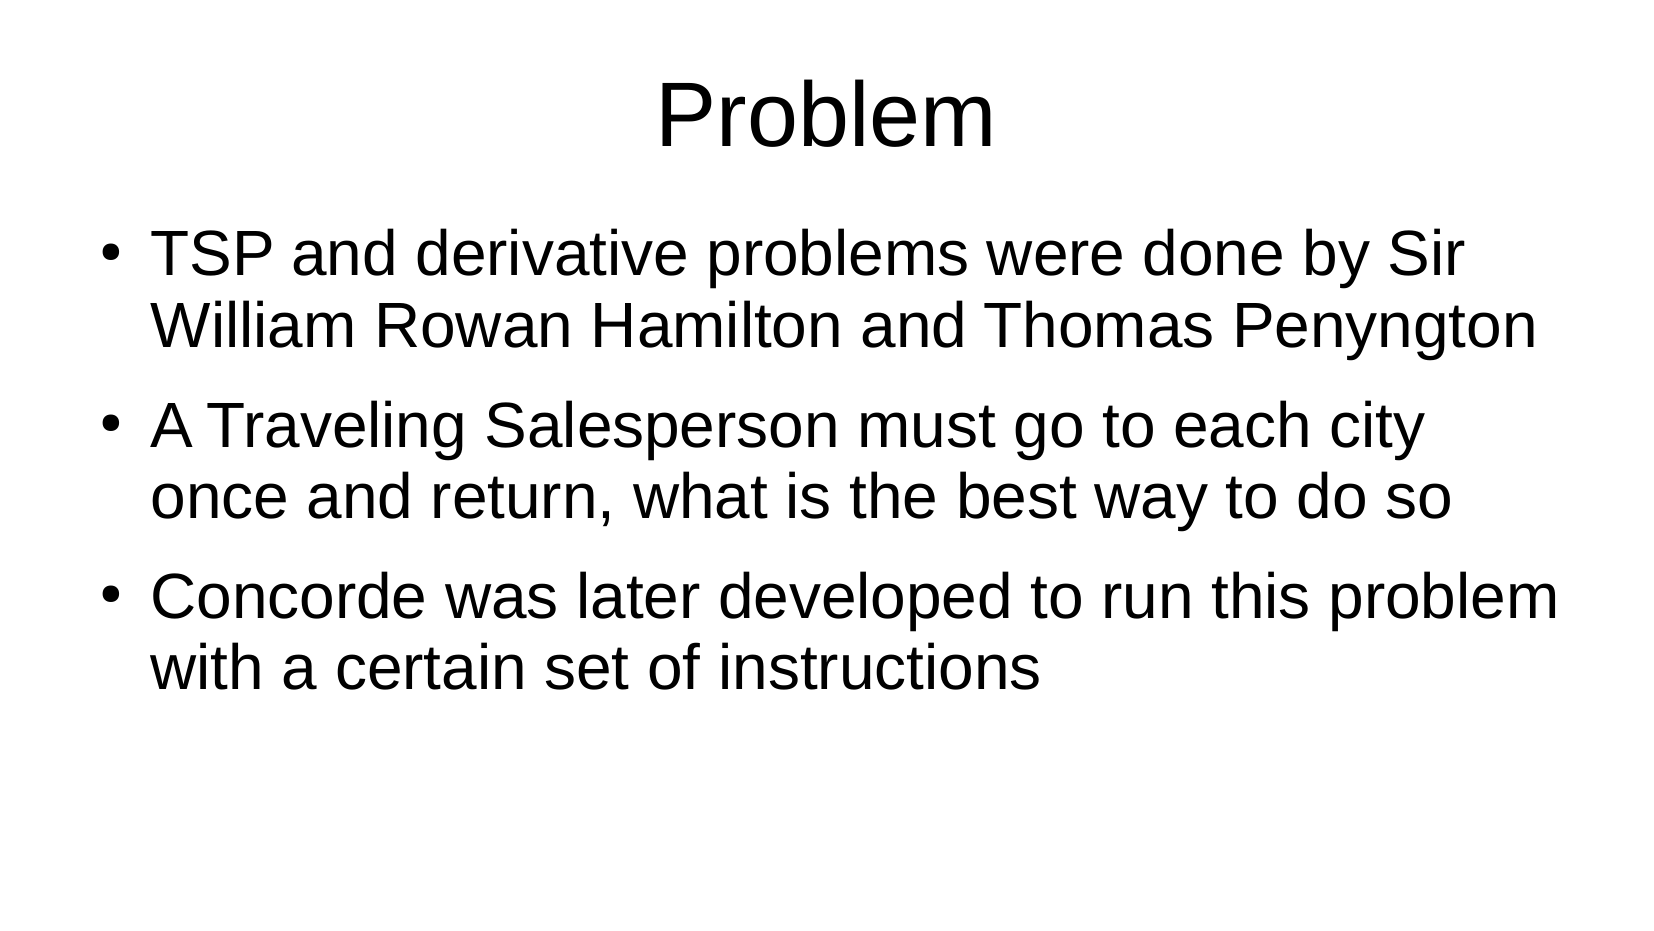

# Problem
TSP and derivative problems were done by Sir William Rowan Hamilton and Thomas Penyngton
A Traveling Salesperson must go to each city once and return, what is the best way to do so
Concorde was later developed to run this problem with a certain set of instructions